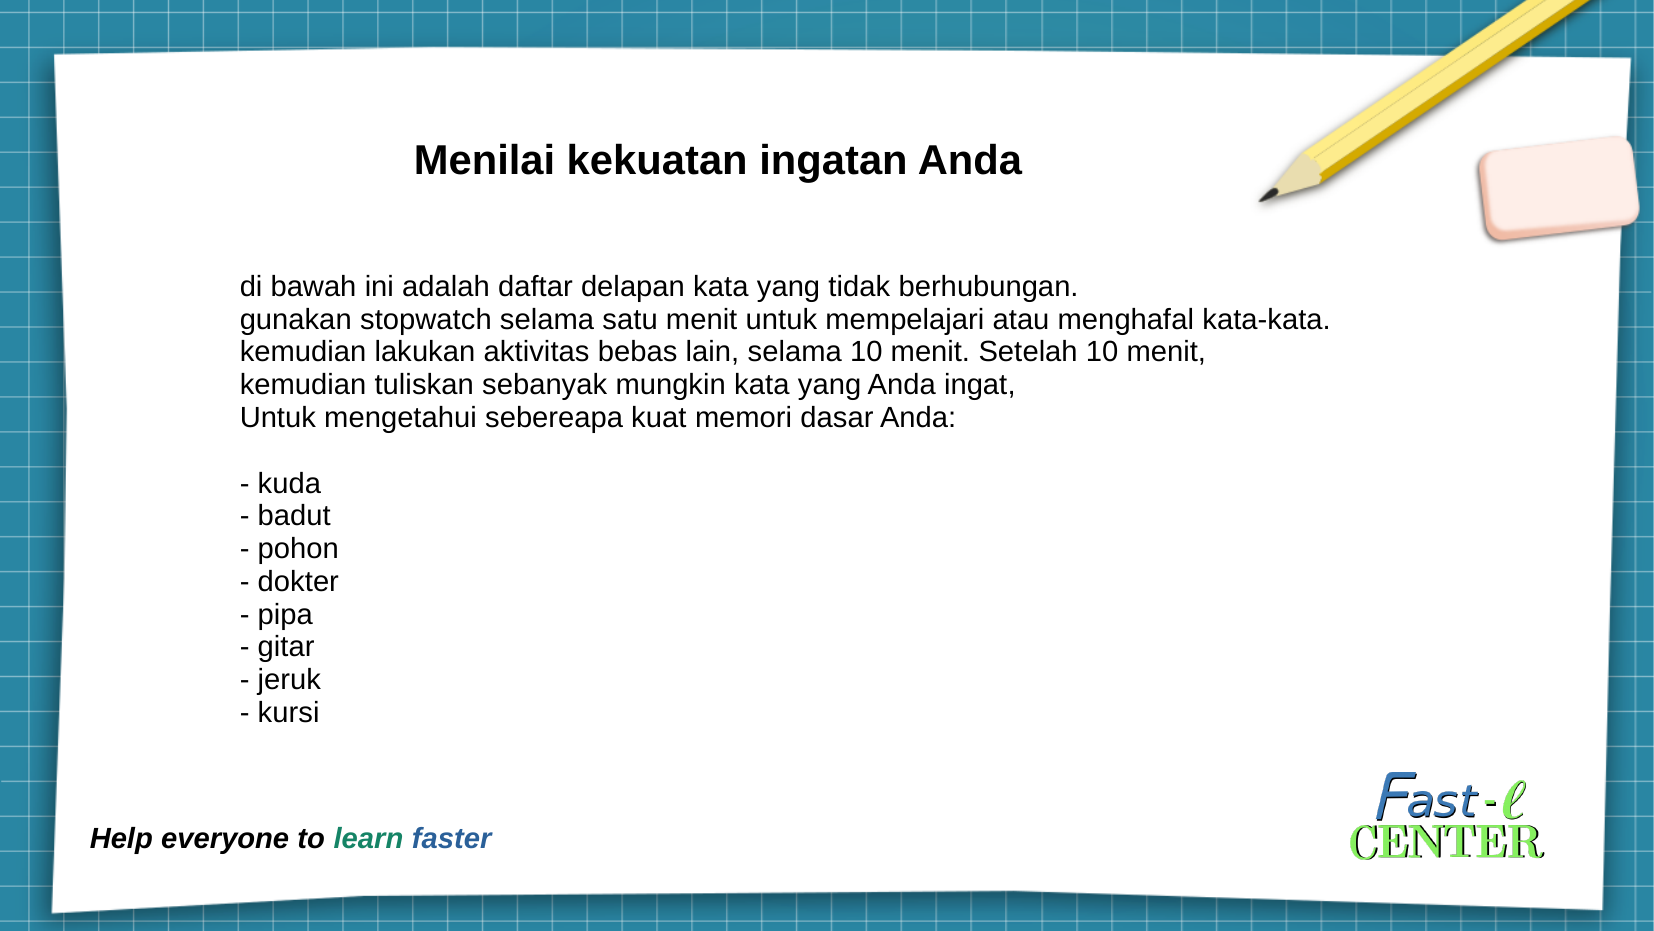

Menilai kekuatan ingatan Anda
di bawah ini adalah daftar delapan kata yang tidak berhubungan.
gunakan stopwatch selama satu menit untuk mempelajari atau menghafal kata-kata.
kemudian lakukan aktivitas bebas lain, selama 10 menit. Setelah 10 menit,
kemudian tuliskan sebanyak mungkin kata yang Anda ingat,
Untuk mengetahui sebereapa kuat memori dasar Anda:
- kuda
- badut
- pohon
- dokter
- pipa
- gitar
- jeruk
- kursi
Help everyone to learn faster